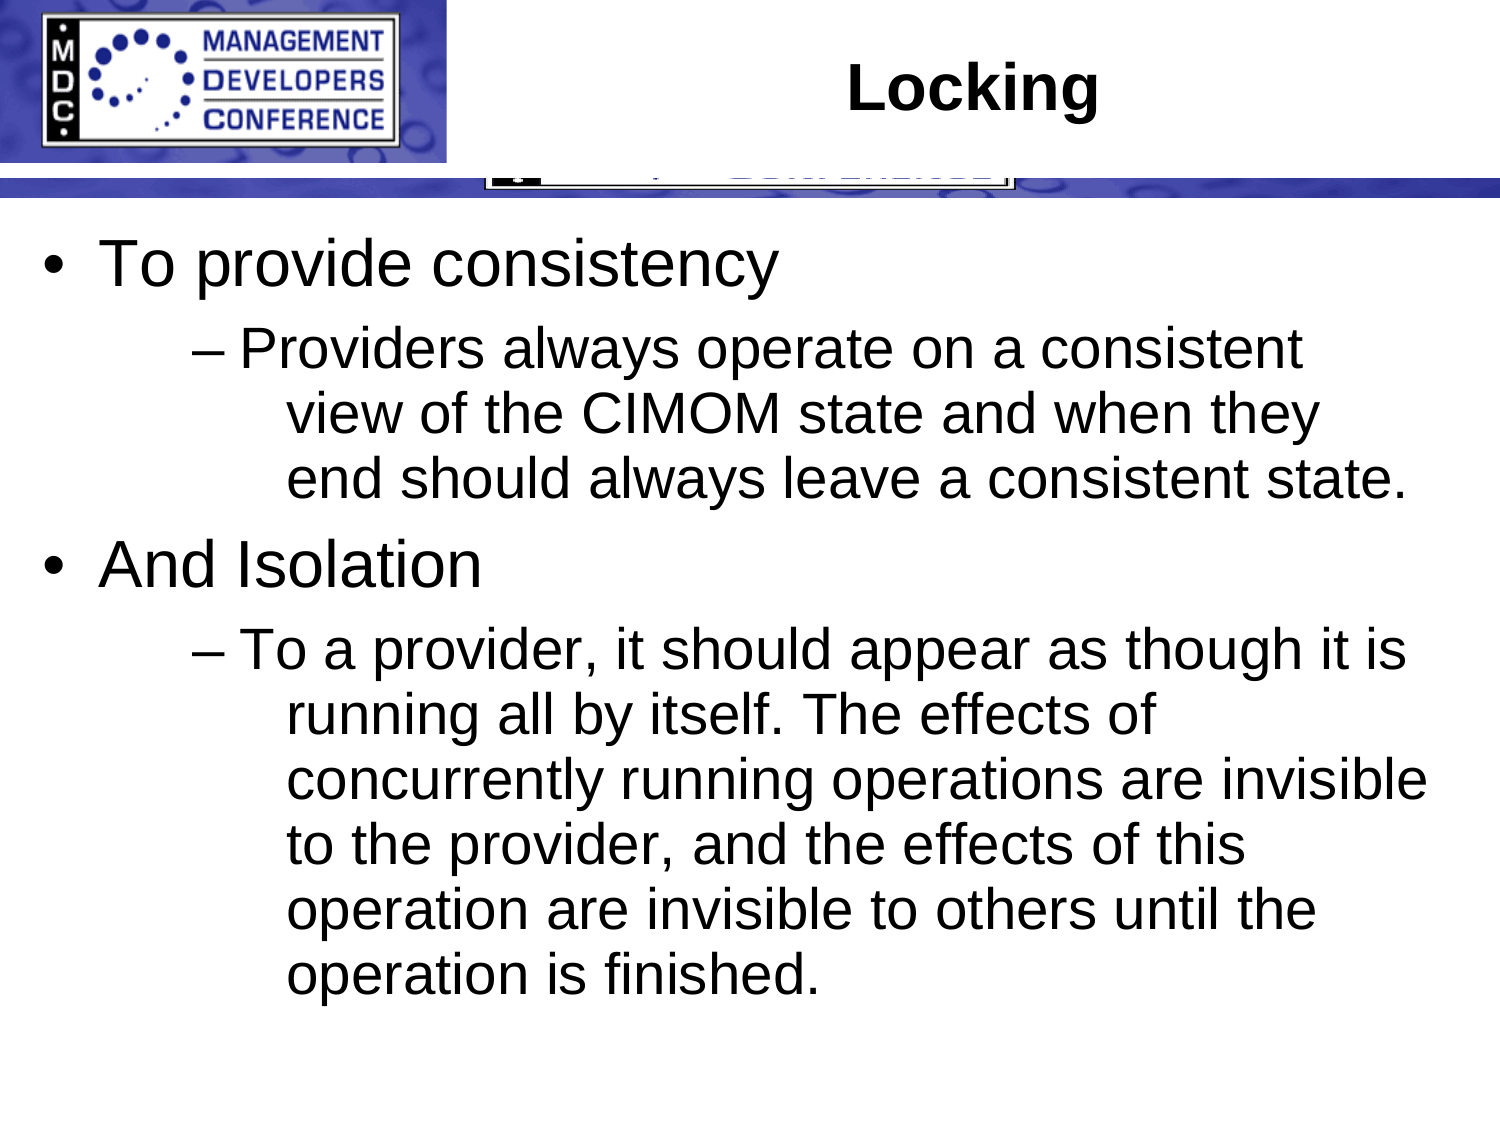

# Locking
To provide consistency
Providers always operate on a consistent view of the CIMOM state and when they end should always leave a consistent state.
And Isolation
To a provider, it should appear as though it is running all by itself. The effects of concurrently running operations are invisible to the provider, and the effects of this operation are invisible to others until the operation is finished.